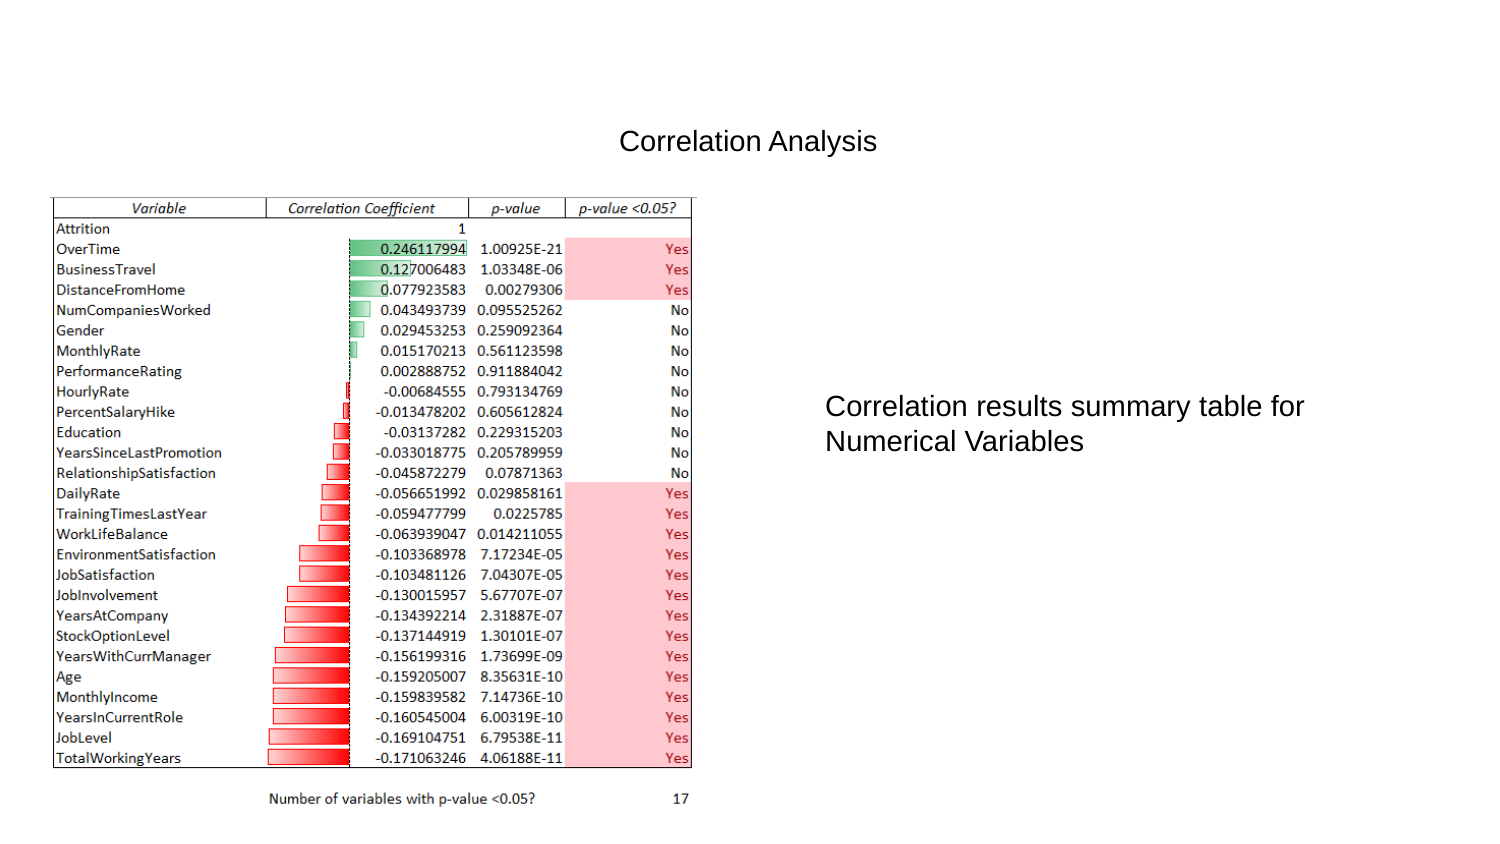

Correlation Analysis
# Correlation results summary table for Numerical Variables